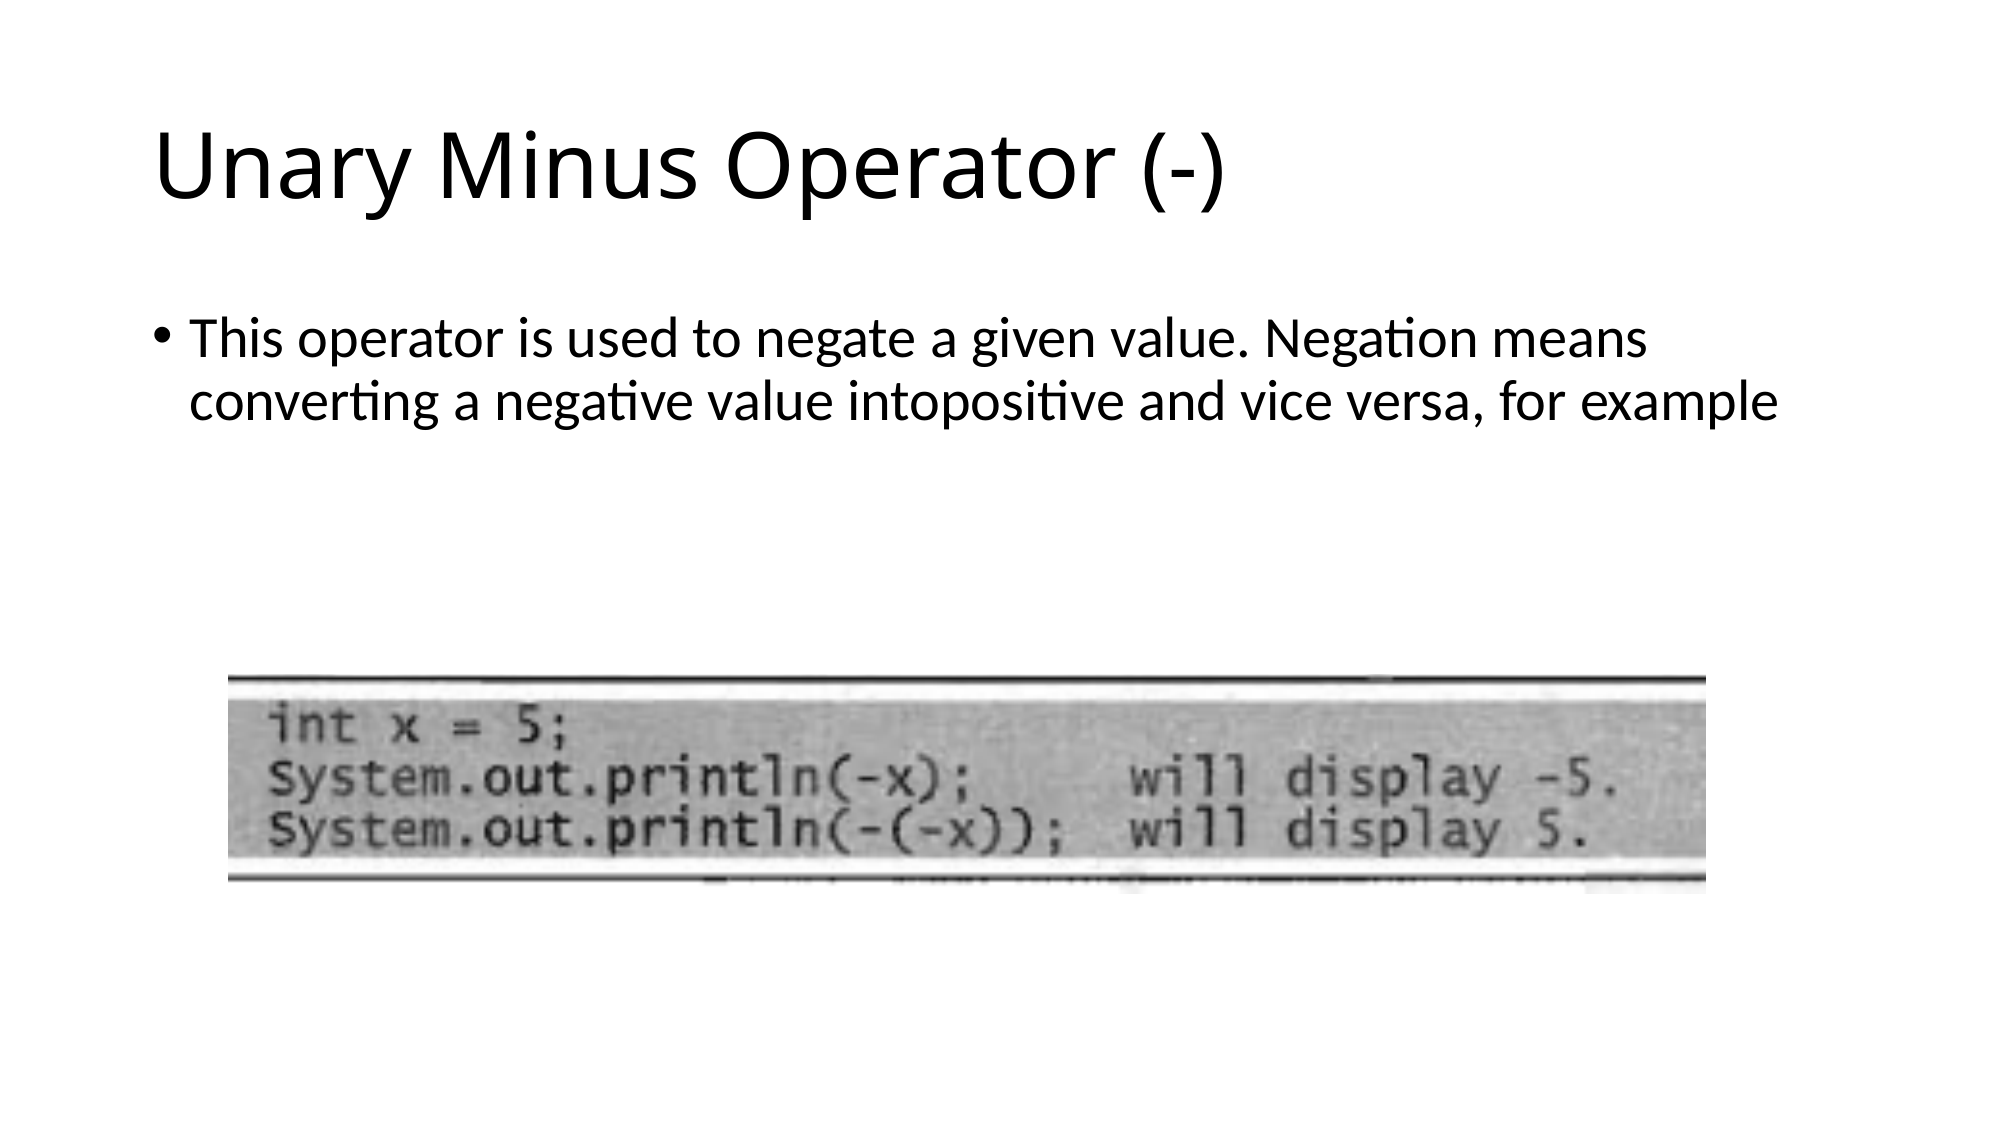

# Unary Minus Operator (-)
This operator is used to negate a given value. Negation means converting a negative value intopositive and vice versa, for example